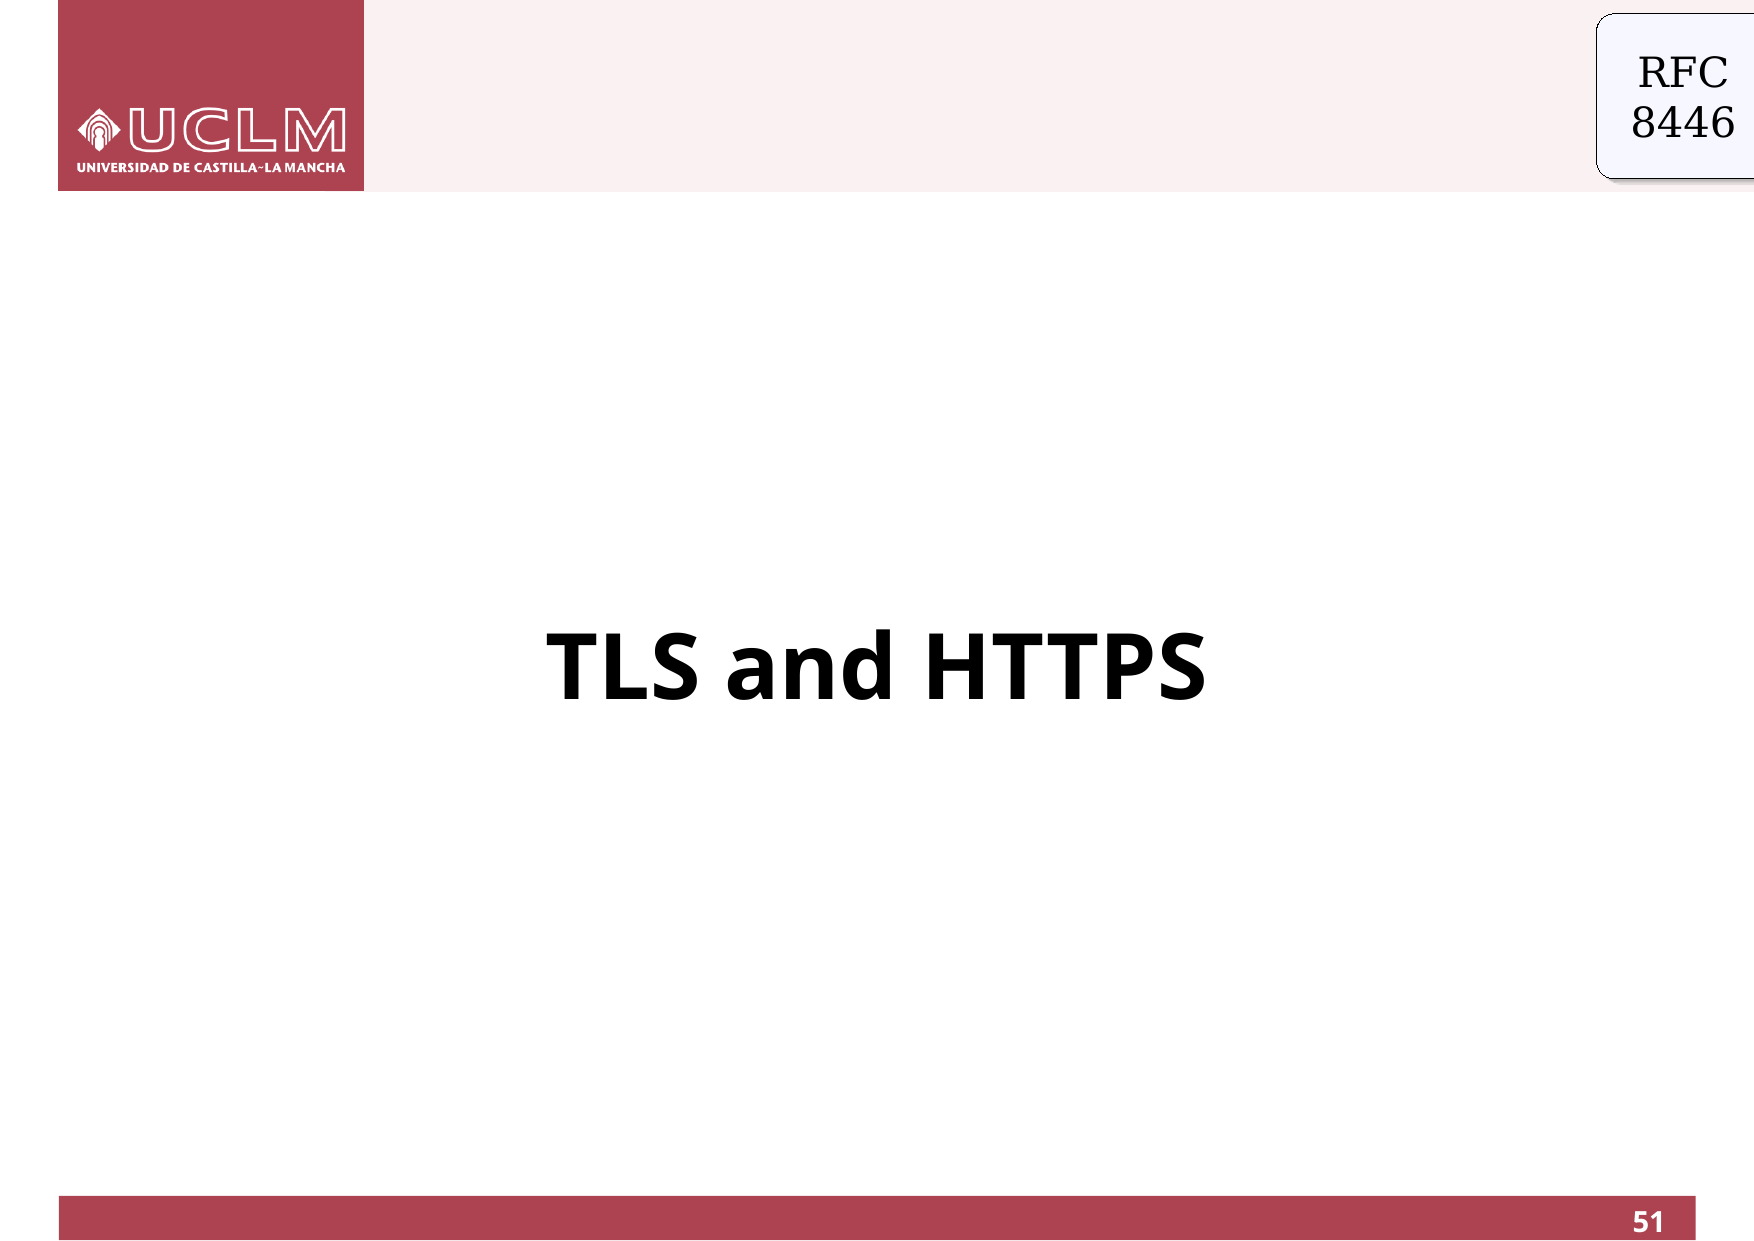

#
RFC
8446
TLS and HTTPS
51